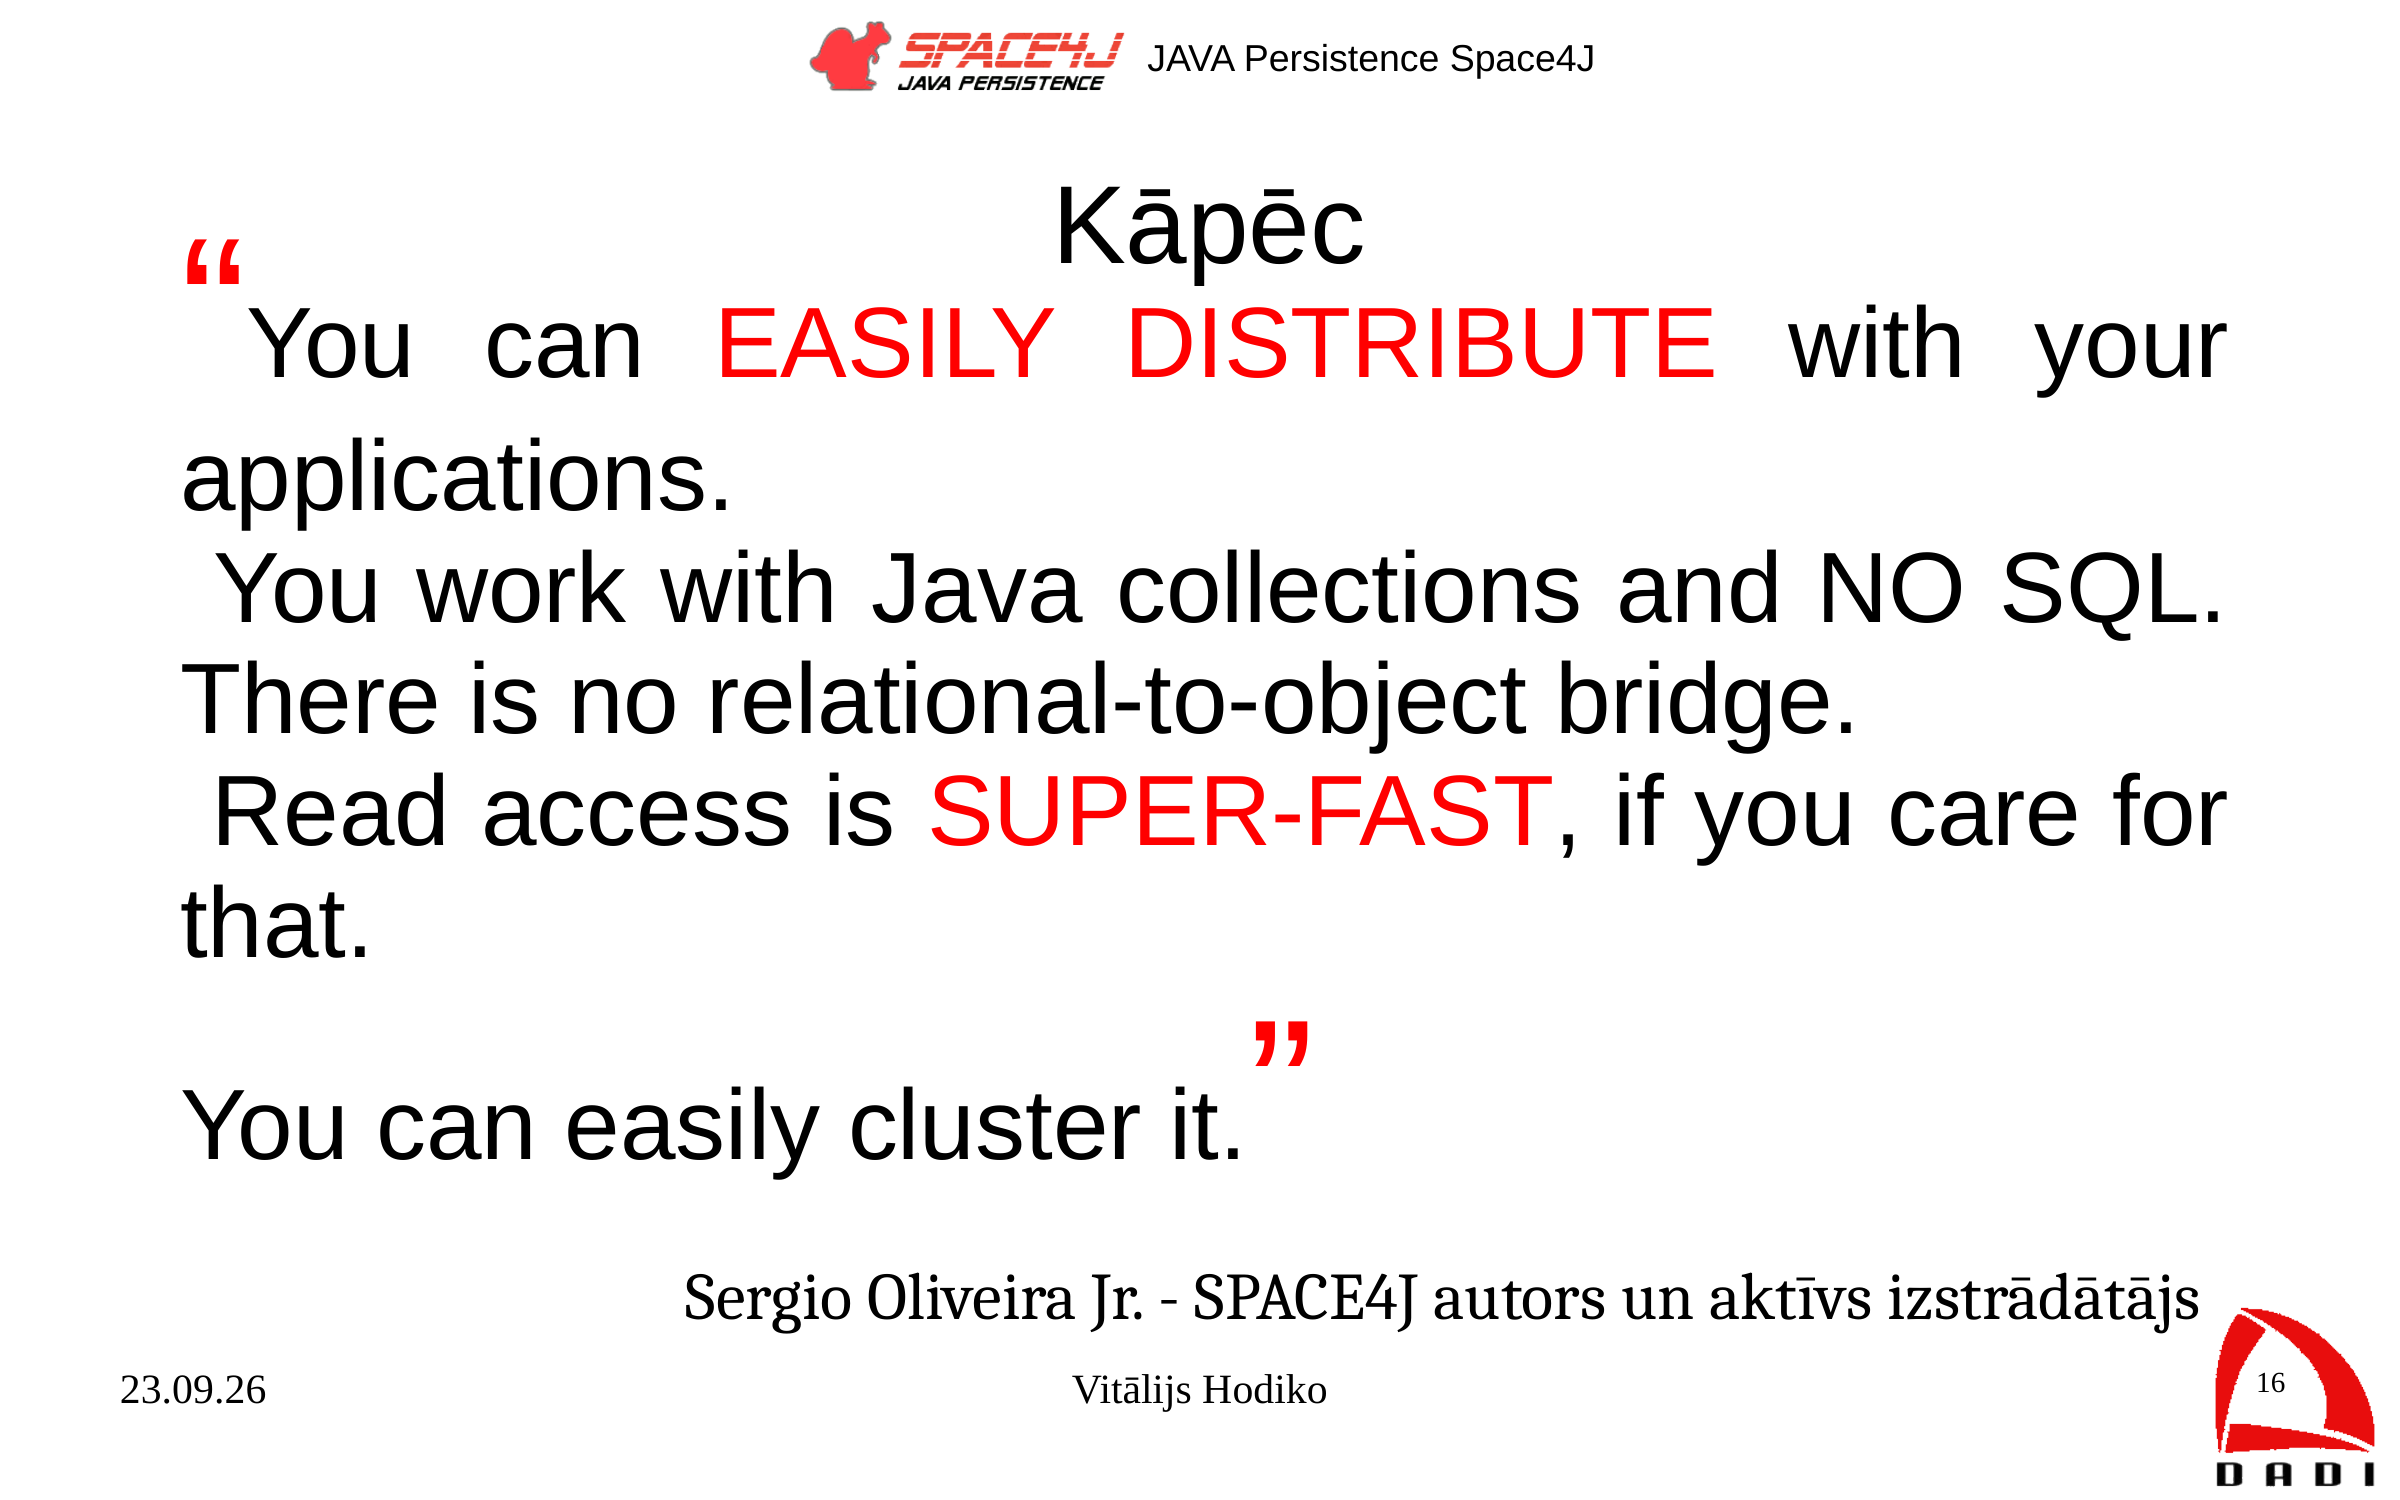

# Kāpēc
“You can EASILY DISTRIBUTE with your applications.
 You work with Java collections and NO SQL. There is no relational-to-object bridge.
 Read access is SUPER-FAST, if you care for that.
You can easily cluster it.”
Sergio Oliveira Jr. - SPACE4J autors un aktīvs izstrādātājs
Vitālijs Hodiko
16